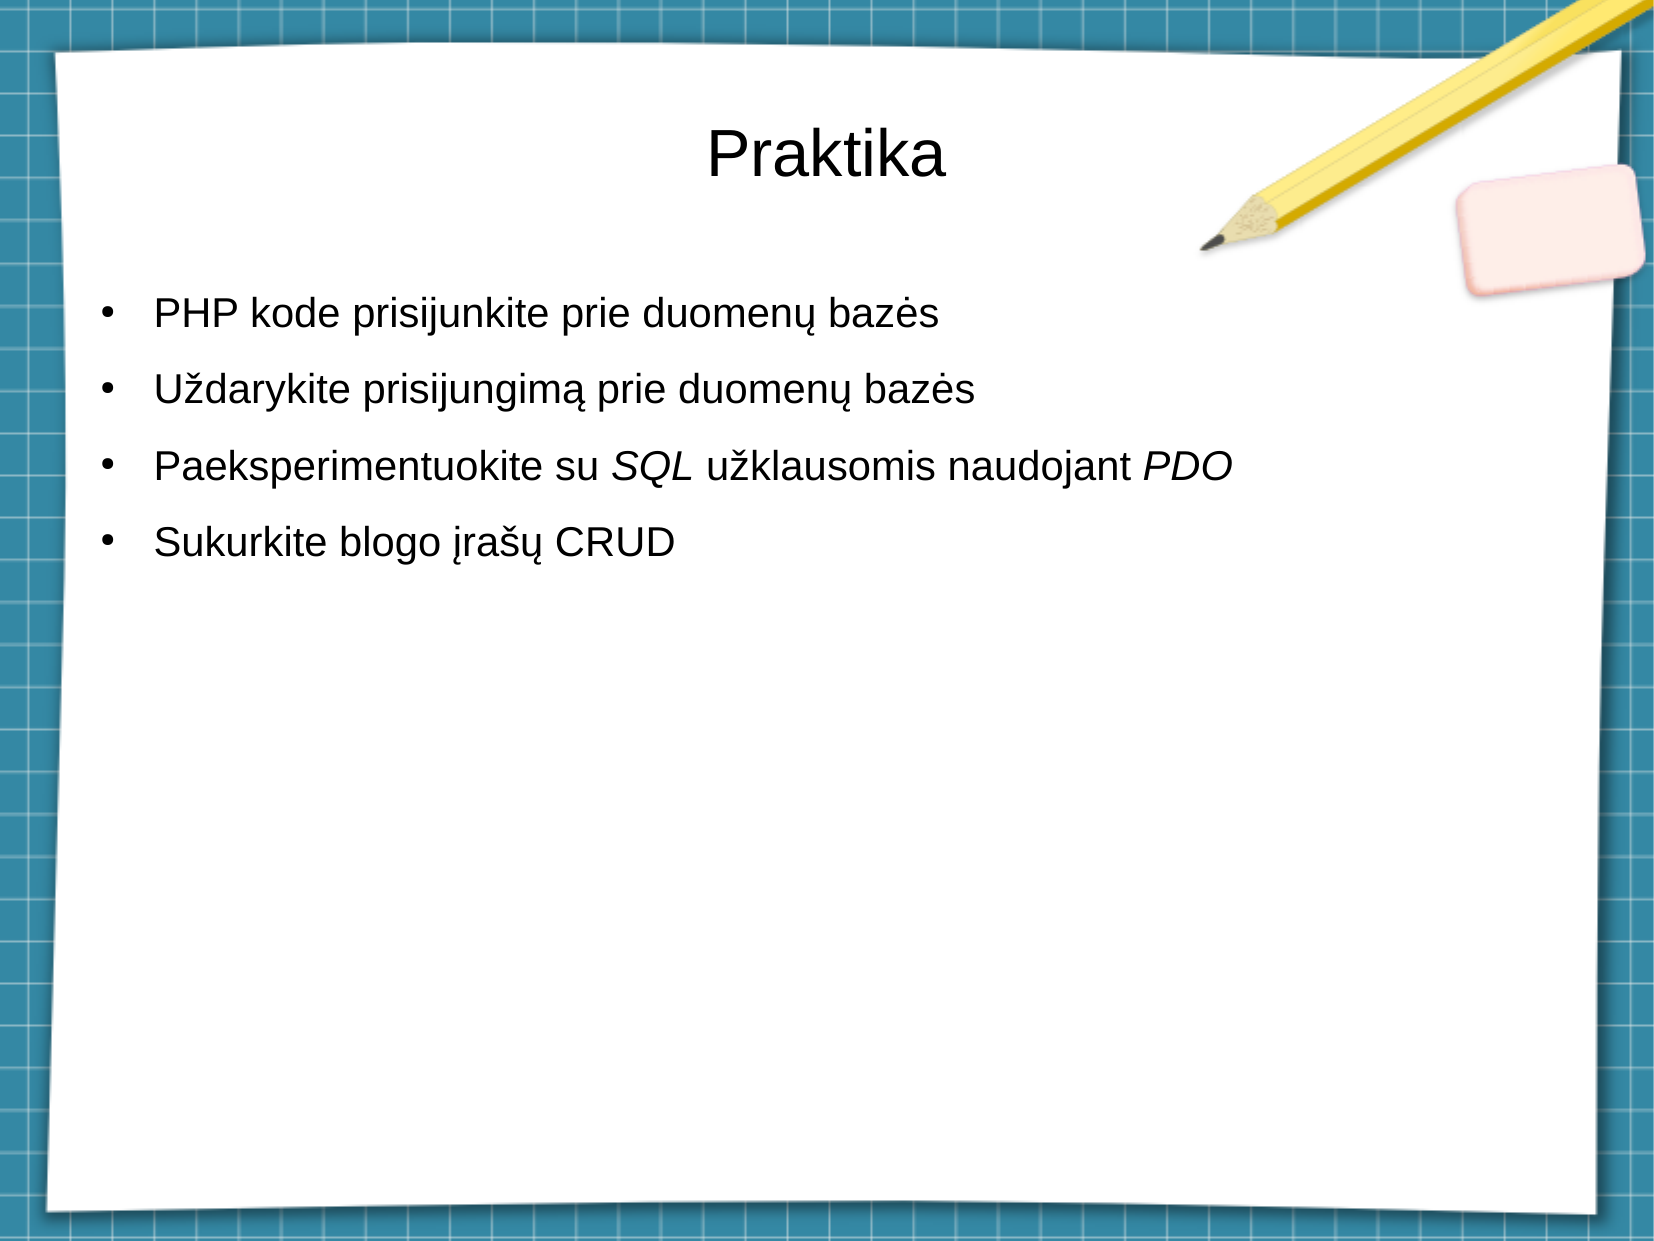

# Praktika
PHP kode prisijunkite prie duomenų bazės
Uždarykite prisijungimą prie duomenų bazės
Paeksperimentuokite su SQL užklausomis naudojant PDO
Sukurkite blogo įrašų CRUD